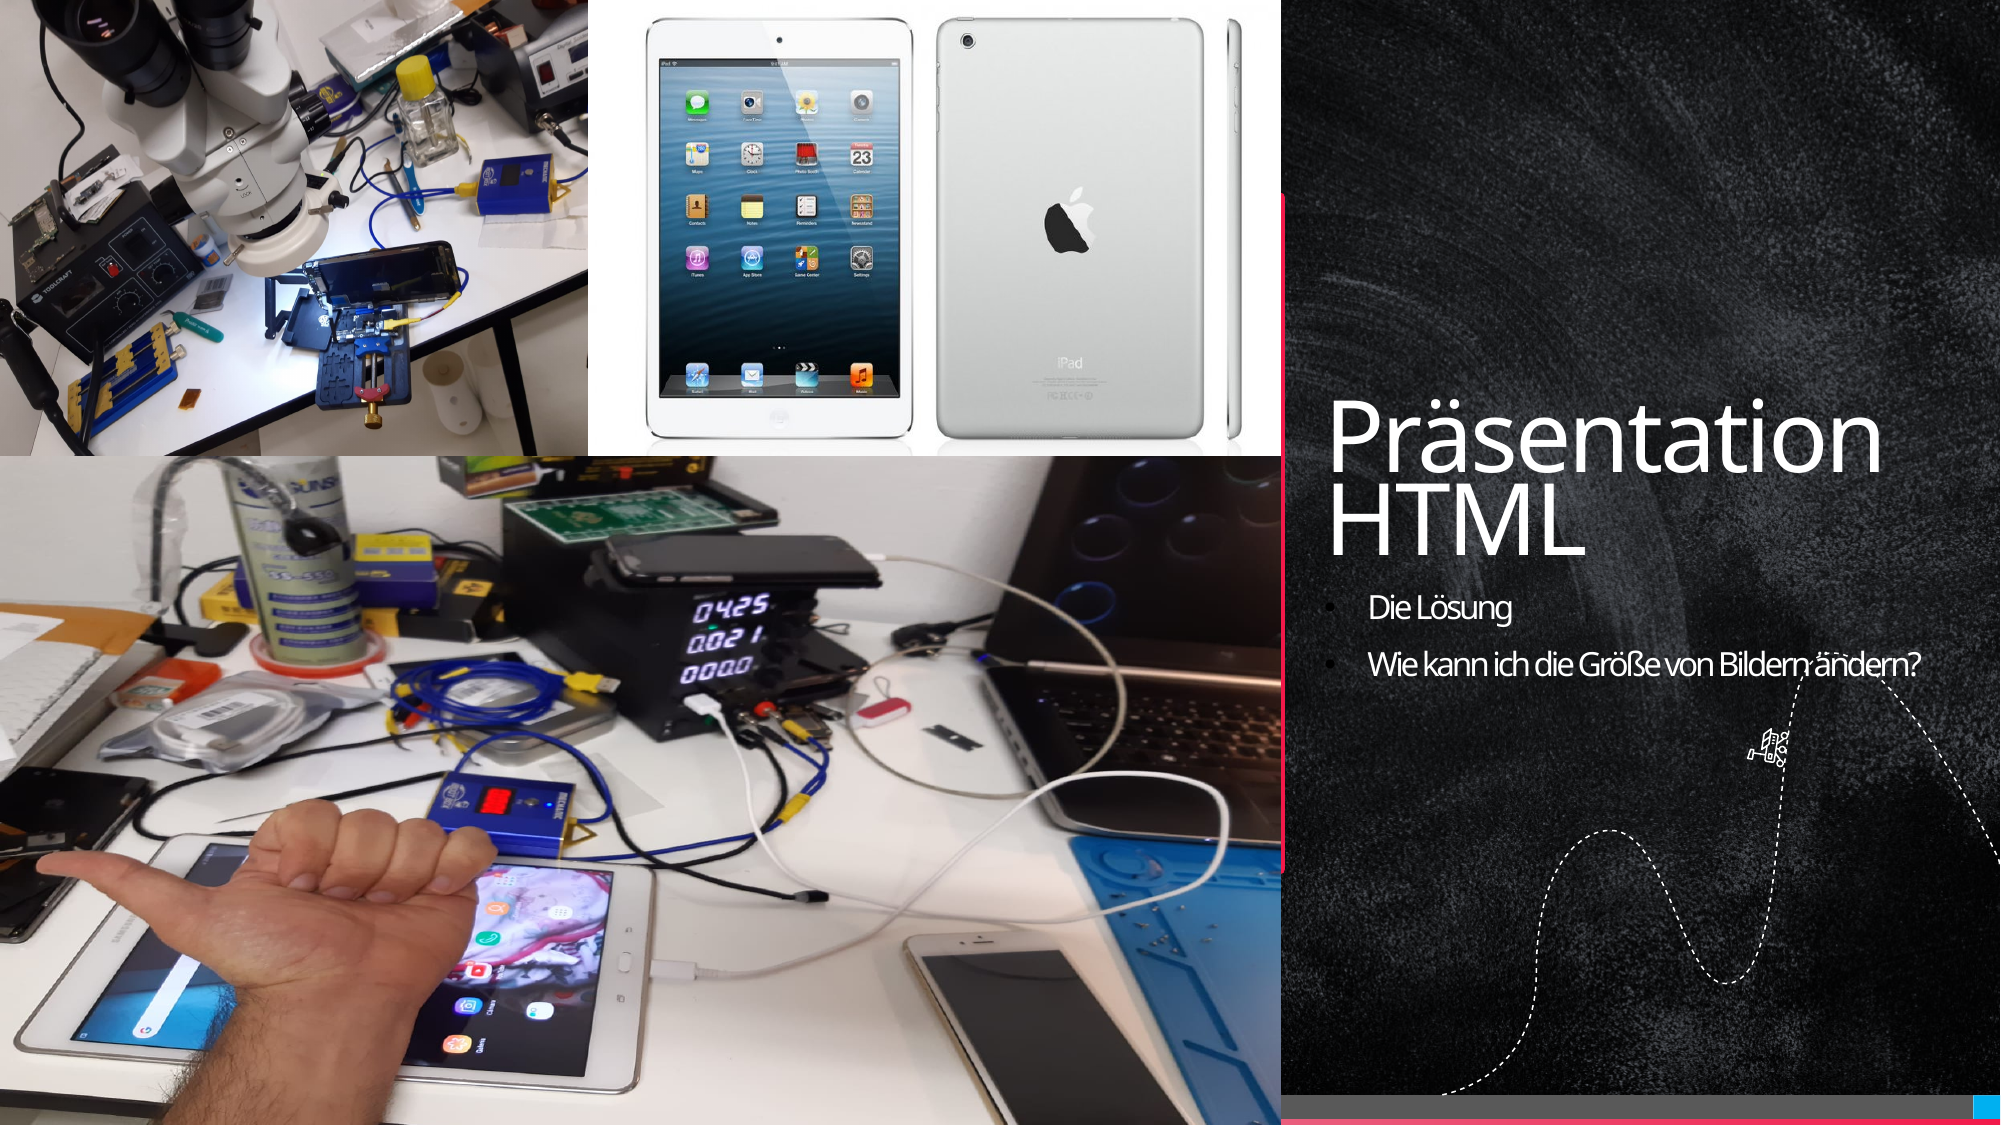

# Präsentation HTML
Die Lösung
Wie kann ich die Größe von Bildern ändern?